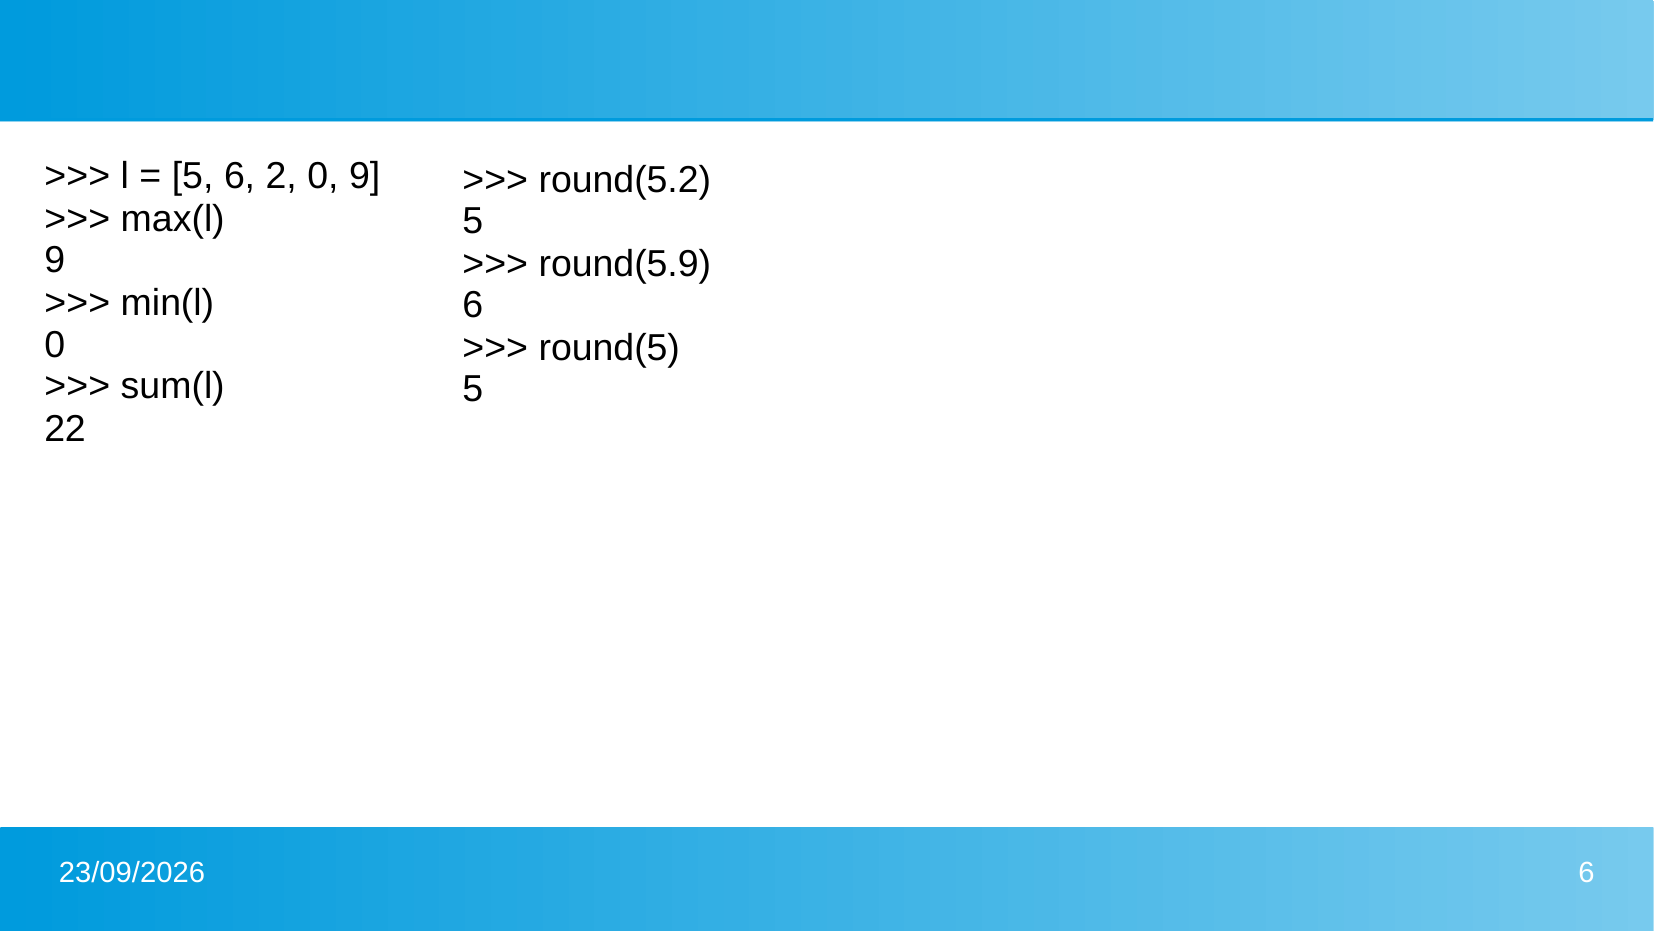

#
>>> l = [5, 6, 2, 0, 9]
>>> max(l)
9
>>> min(l)
0
>>> sum(l)
22
>>> round(5.2)
5
>>> round(5.9)
6
>>> round(5)
5
6